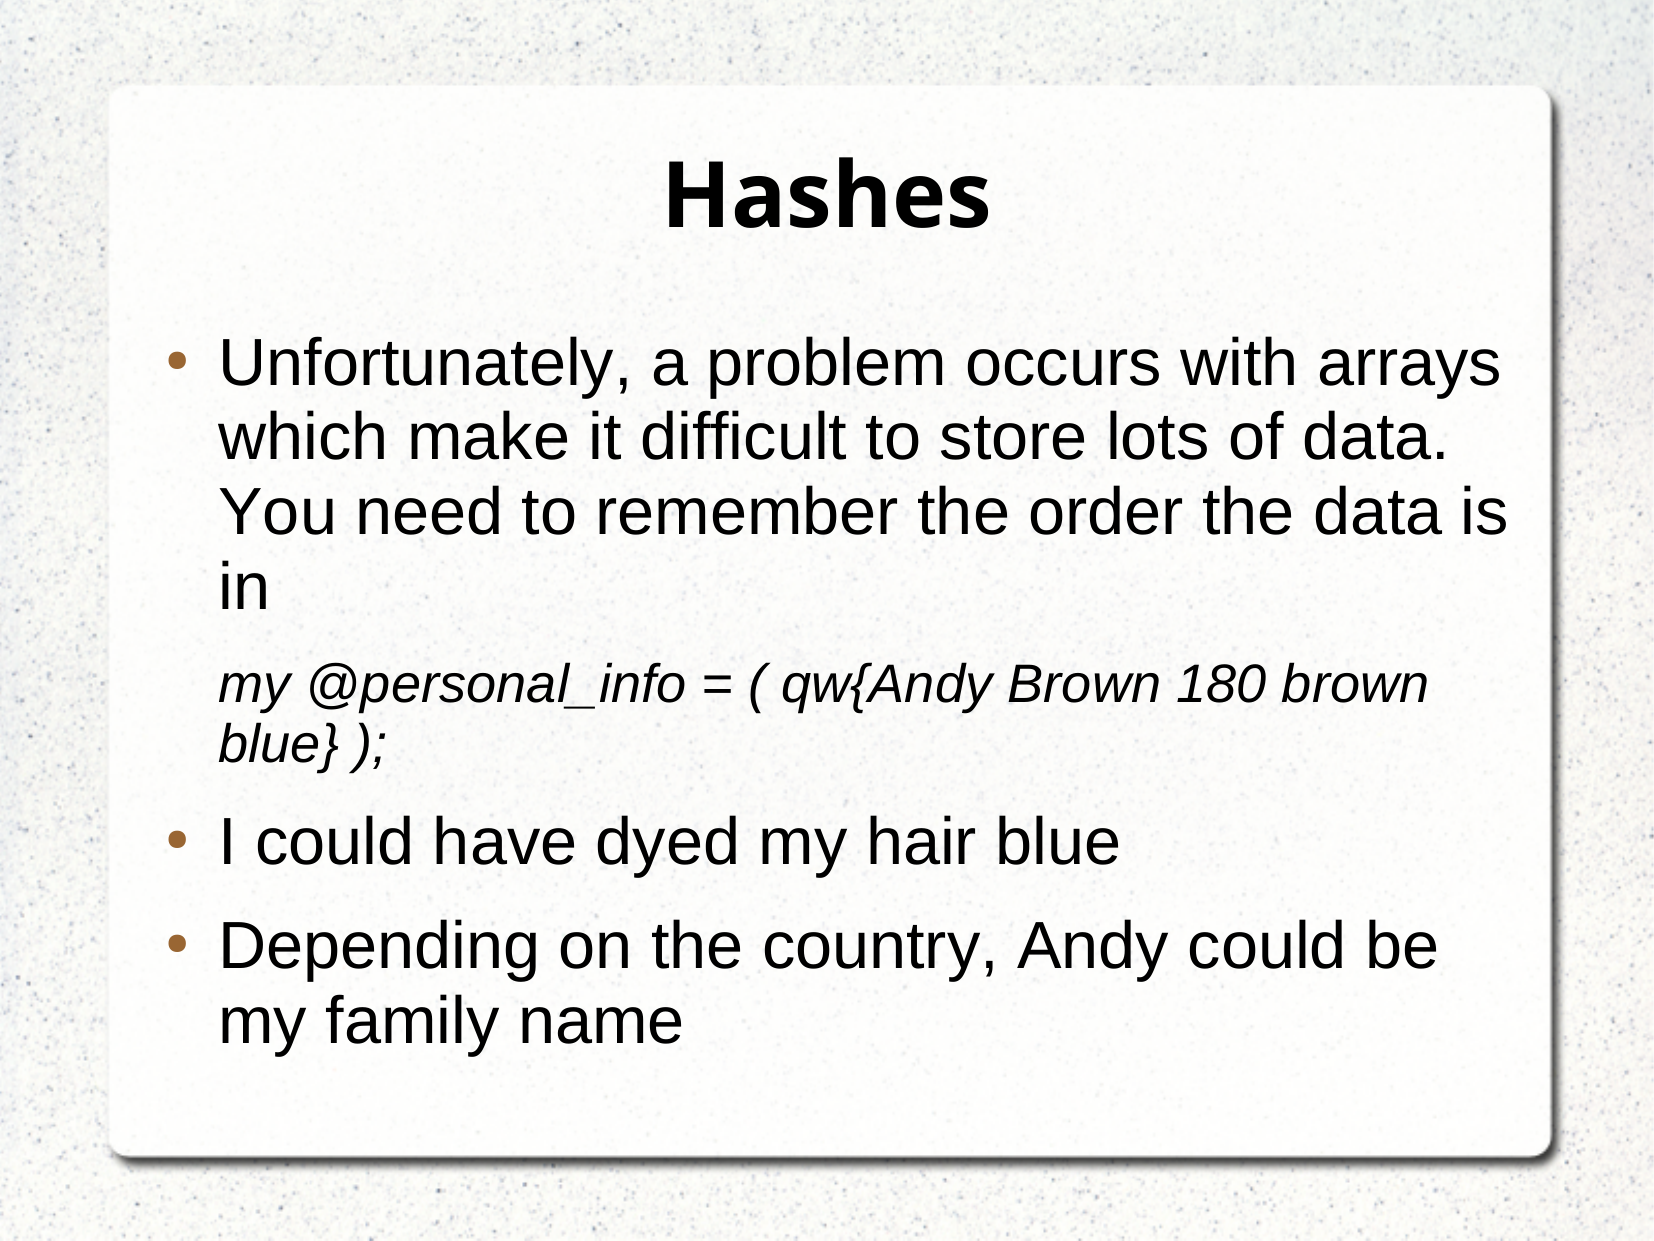

# Hashes
Unfortunately, a problem occurs with arrays which make it difficult to store lots of data. You need to remember the order the data is in
my @personal_info = ( qw{Andy Brown 180 brown blue} );
I could have dyed my hair blue
Depending on the country, Andy could be my family name